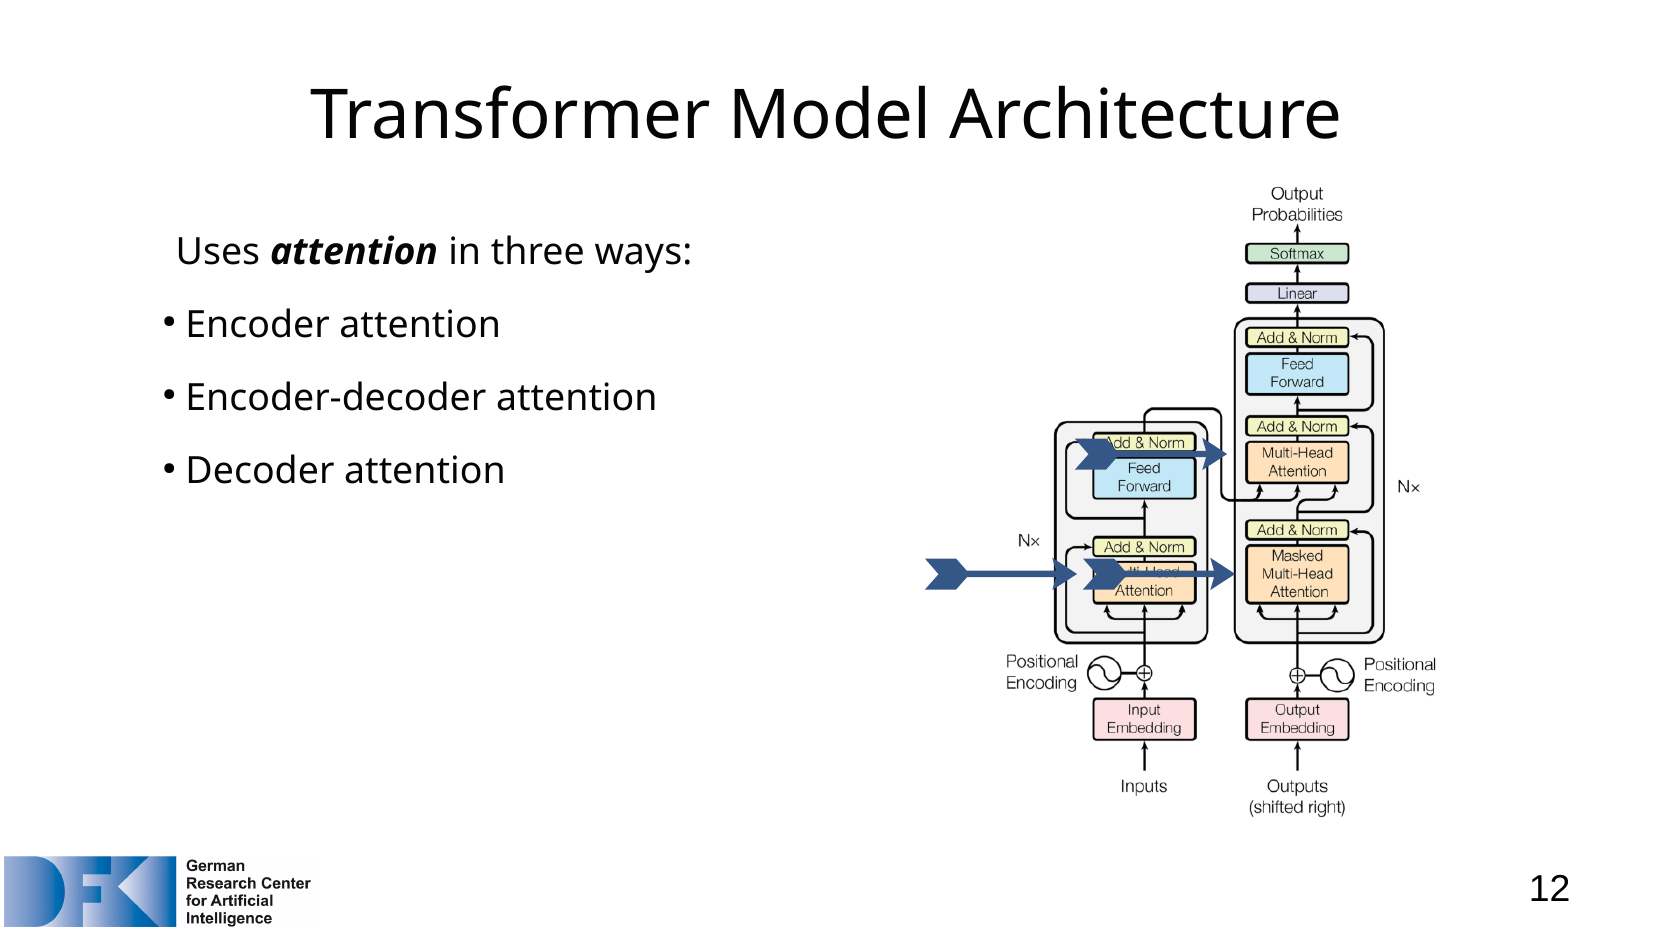

# Transformer Model Architecture
Uses attention in three ways:
 Encoder attention
 Encoder-decoder attention
 Decoder attention